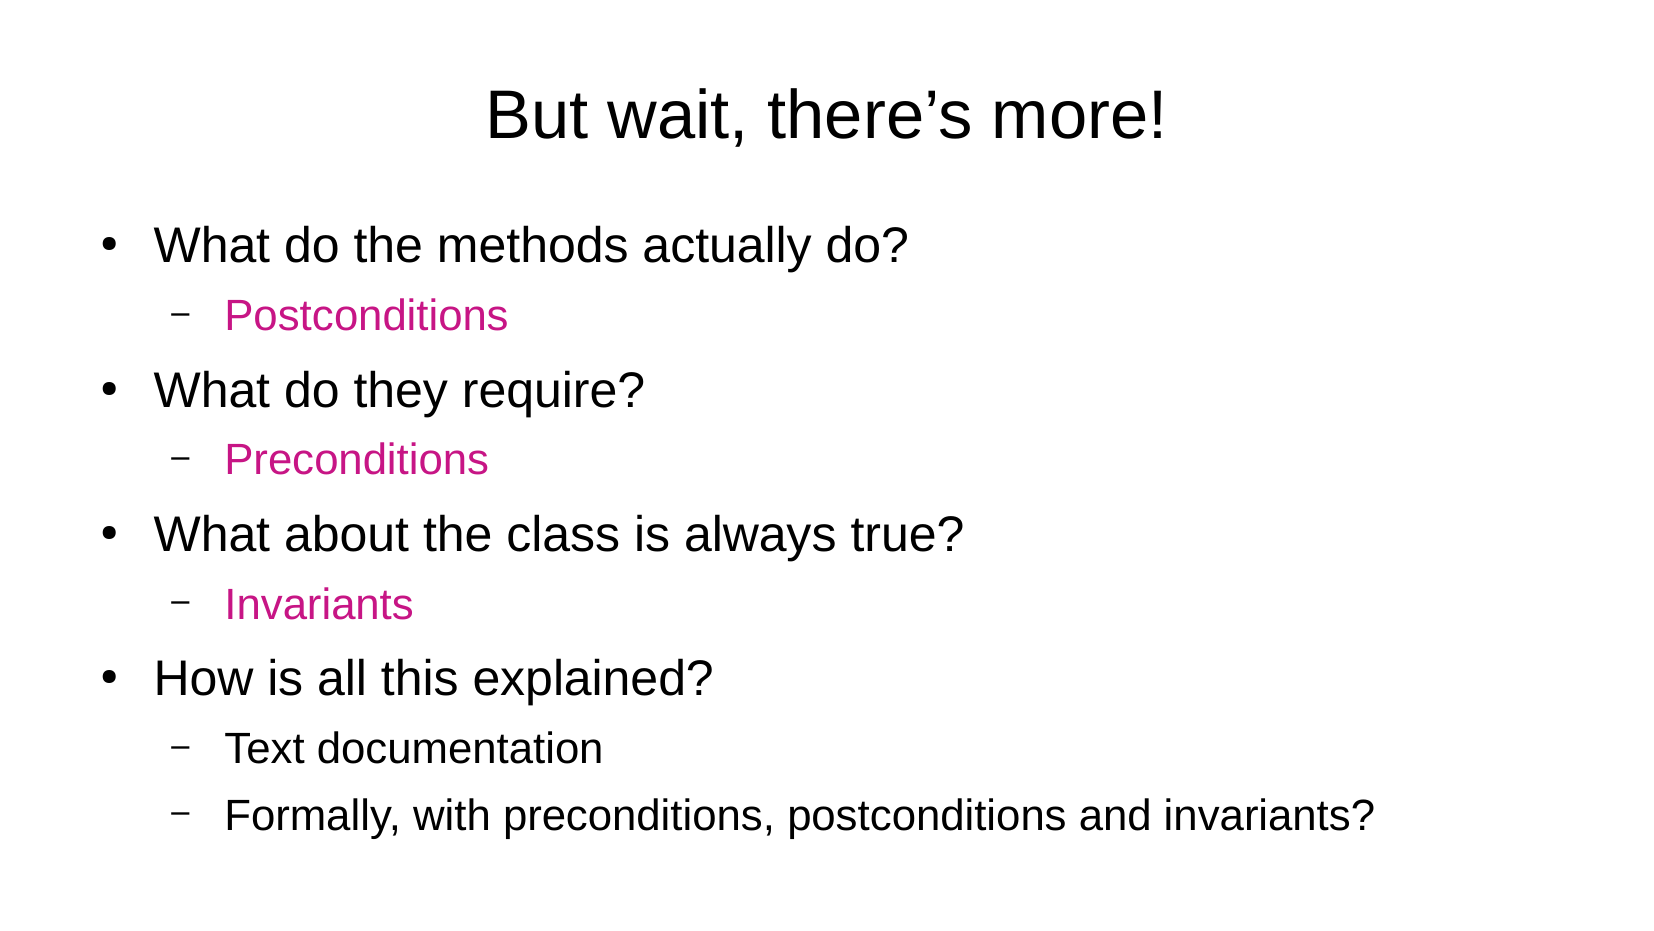

# But wait, there’s more!
What do the methods actually do?
Postconditions
What do they require?
Preconditions
What about the class is always true?
Invariants
How is all this explained?
Text documentation
Formally, with preconditions, postconditions and invariants?